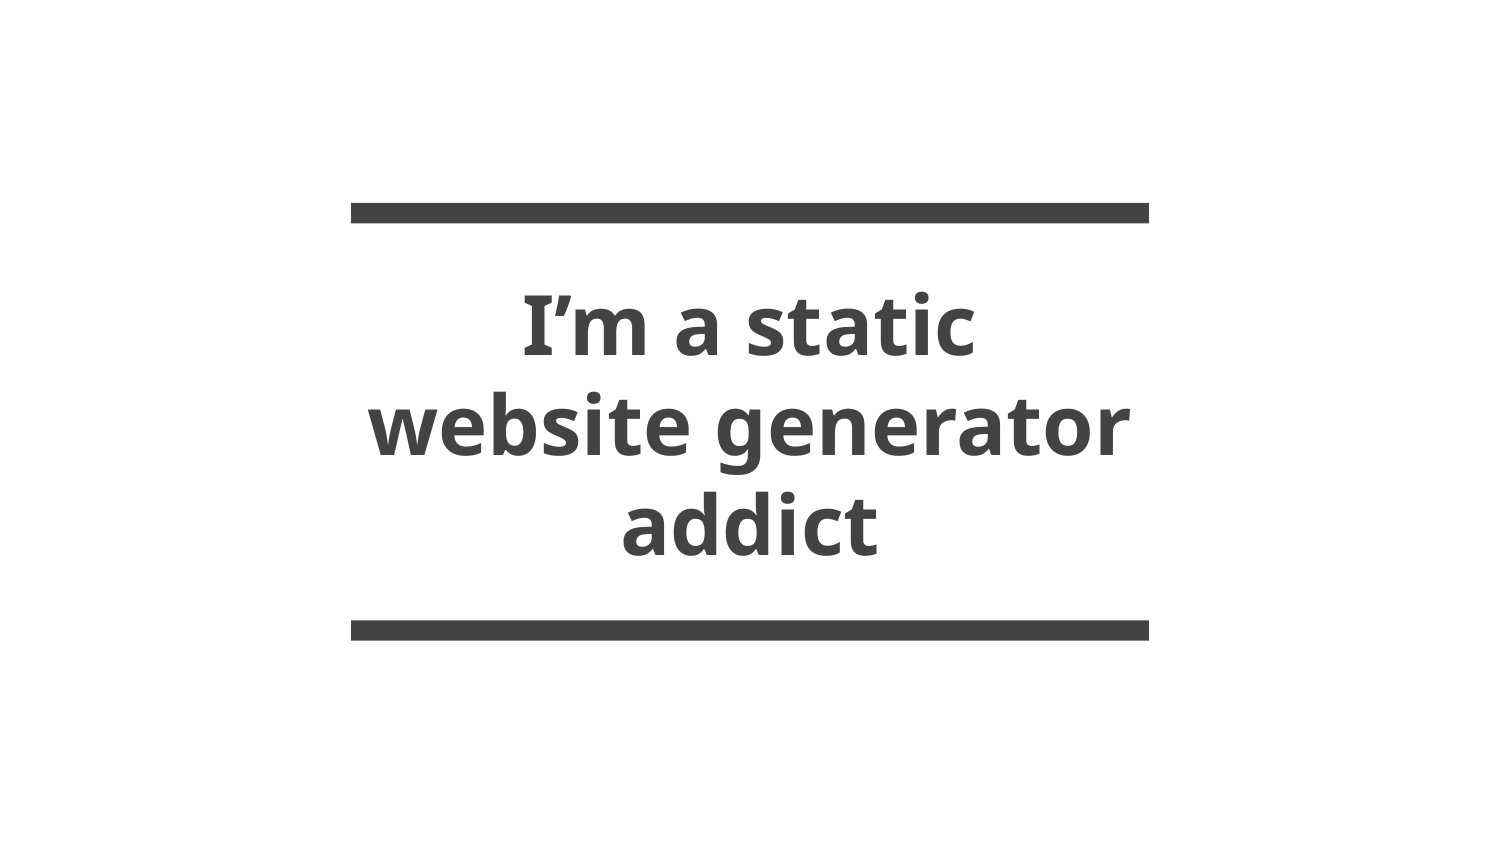

# I’m a static website generator addict